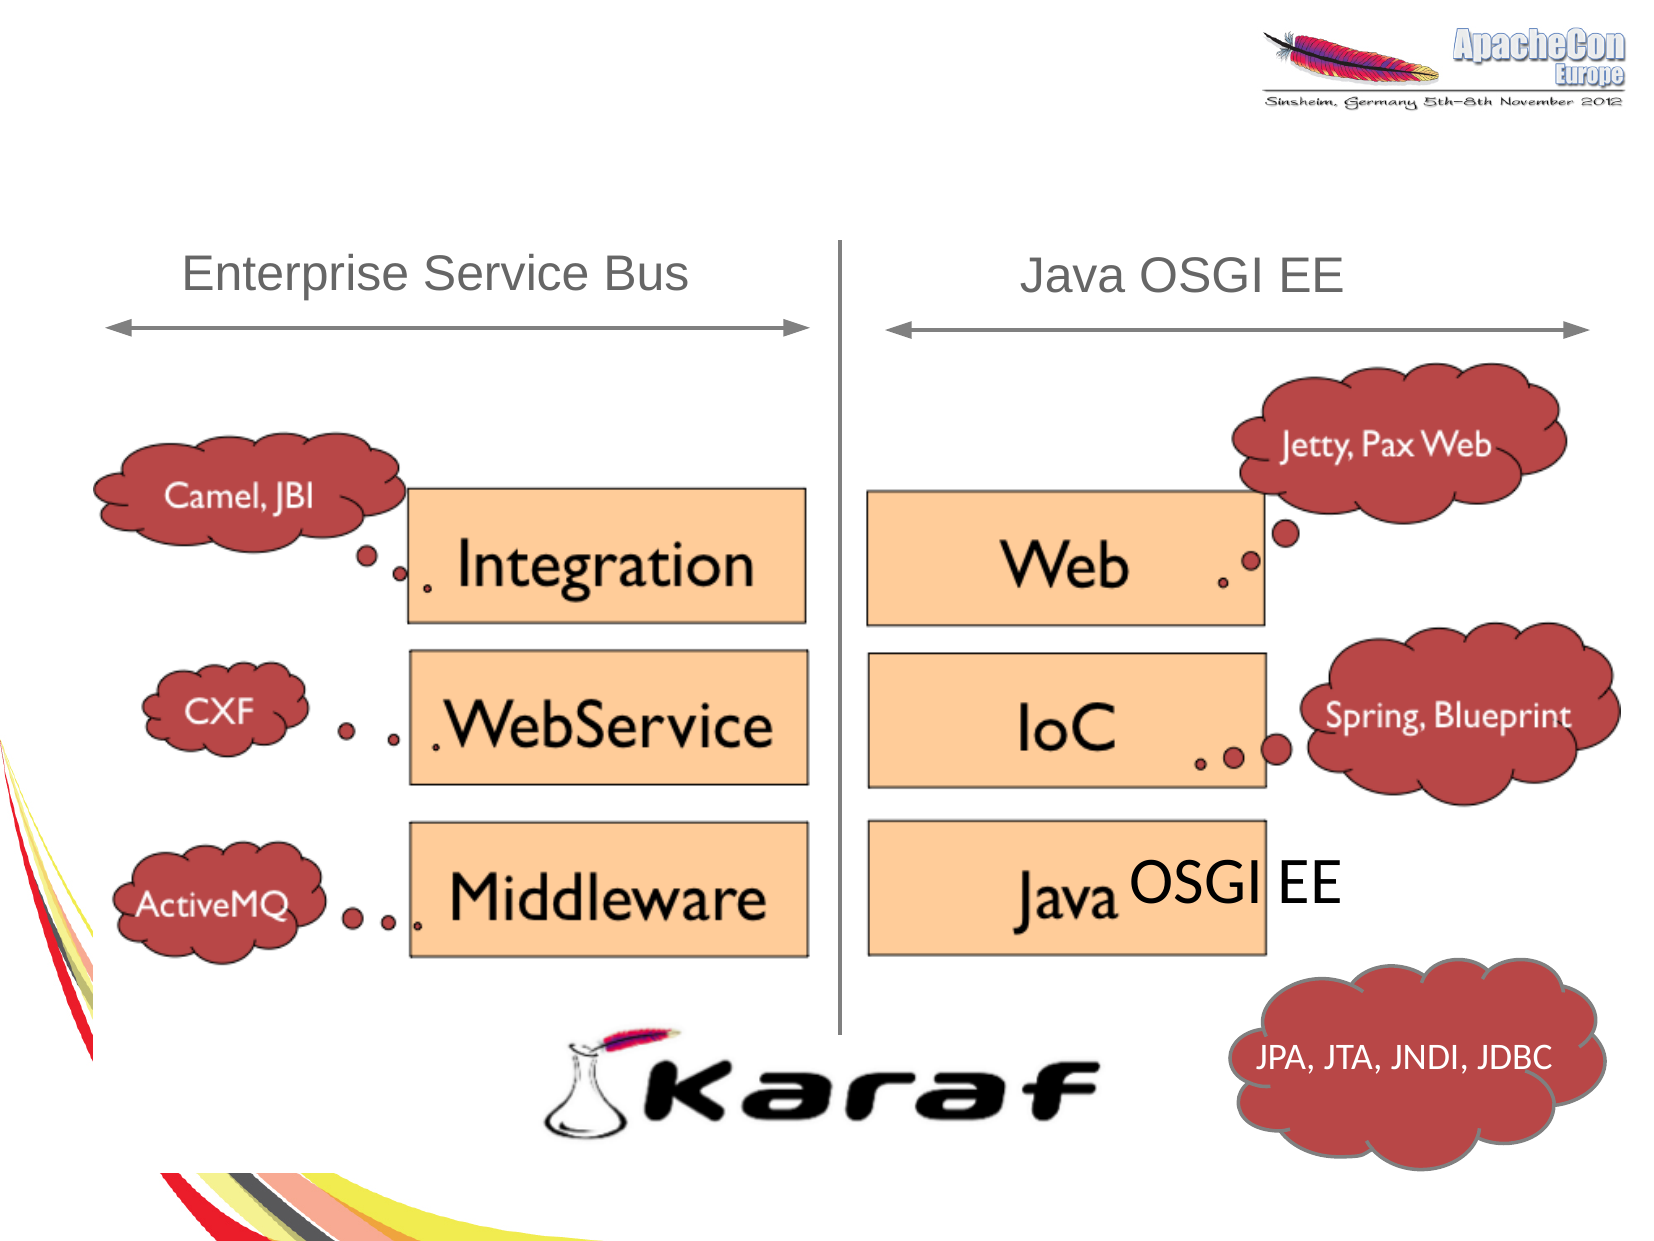

Enterprise Service Bus
Java OSGI EE
OSGI EE
JPA, JTA, JNDI, JDBC